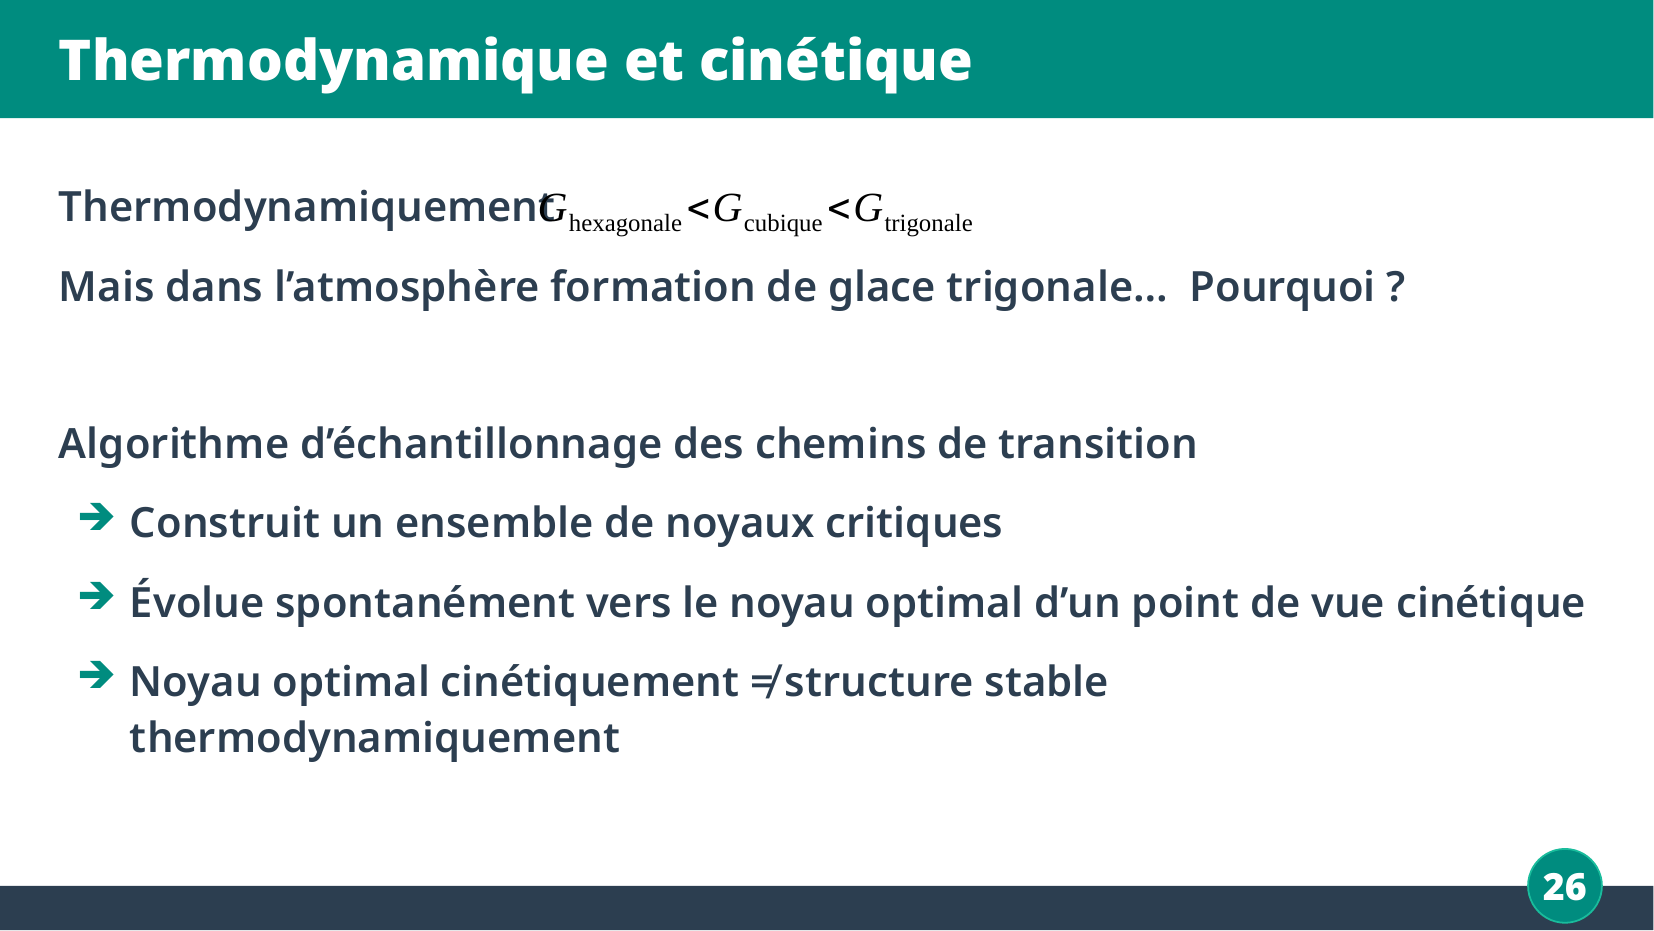

# Thermodynamique et cinétique
Thermodynamiquement
Mais dans l’atmosphère formation de glace trigonale… Pourquoi ?
Algorithme d’échantillonnage des chemins de transition
Construit un ensemble de noyaux critiques
Évolue spontanément vers le noyau optimal d’un point de vue cinétique
Noyau optimal cinétiquement ≠ structure stable thermodynamiquement